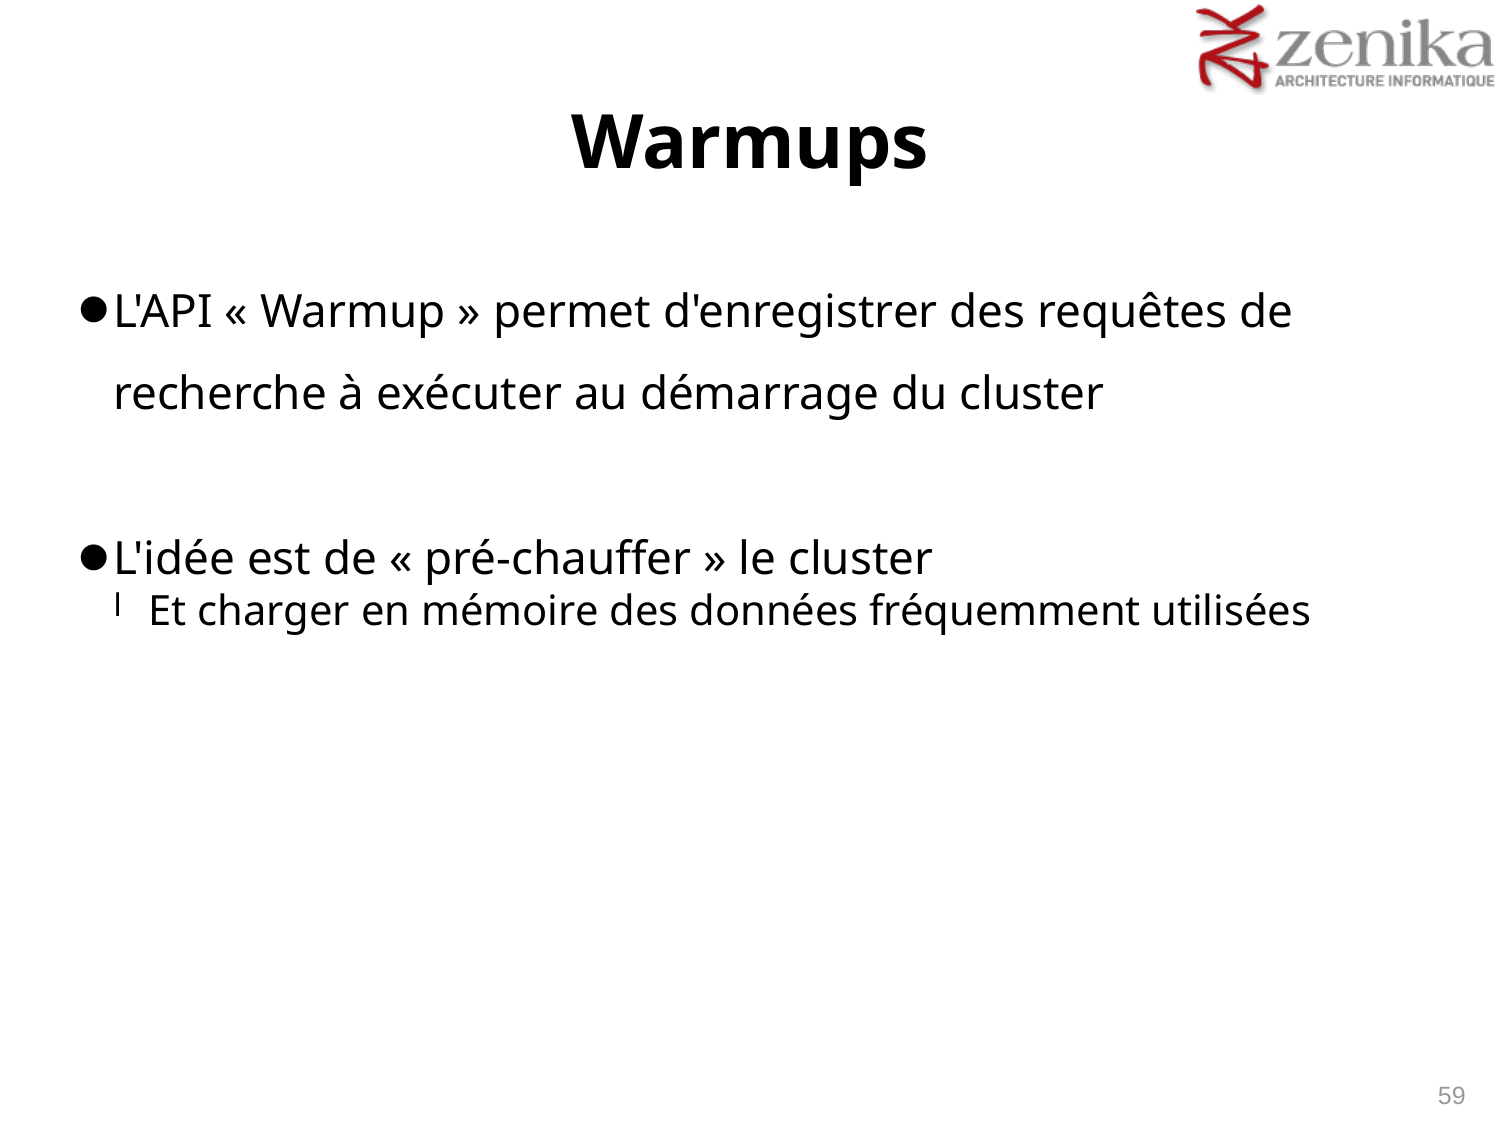

Warmups
L'API « Warmup » permet d'enregistrer des requêtes de recherche à exécuter au démarrage du cluster
L'idée est de « pré-chauffer » le cluster
Et charger en mémoire des données fréquemment utilisées